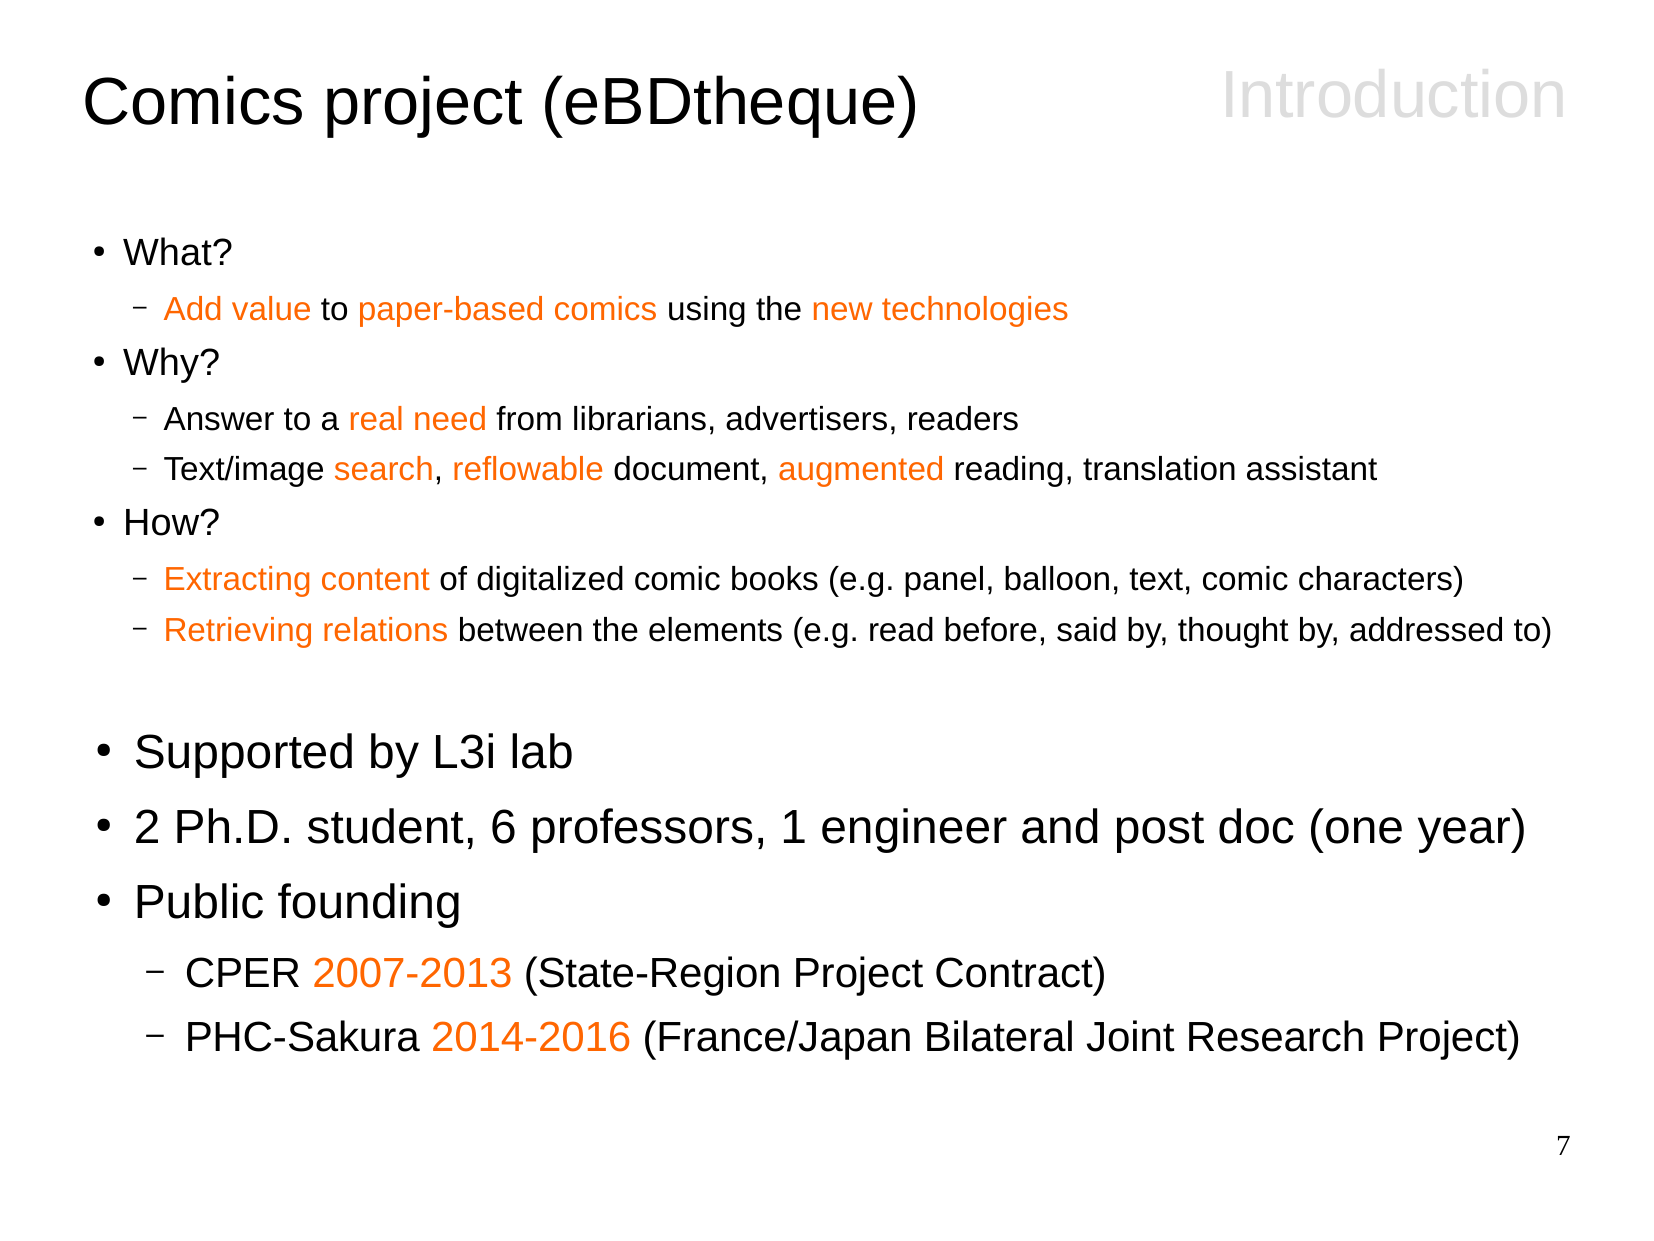

# Comics project (eBDtheque)
What?
Add value to paper-based comics using the new technologies
Why?
Answer to a real need from librarians, advertisers, readers
Text/image search, reflowable document, augmented reading, translation assistant
How?
Extracting content of digitalized comic books (e.g. panel, balloon, text, comic characters)
Retrieving relations between the elements (e.g. read before, said by, thought by, addressed to)
Supported by L3i lab
2 Ph.D. student, 6 professors, 1 engineer and post doc (one year)
Public founding
CPER 2007-2013 (State-Region Project Contract)
PHC-Sakura 2014-2016 (France/Japan Bilateral Joint Research Project)
7